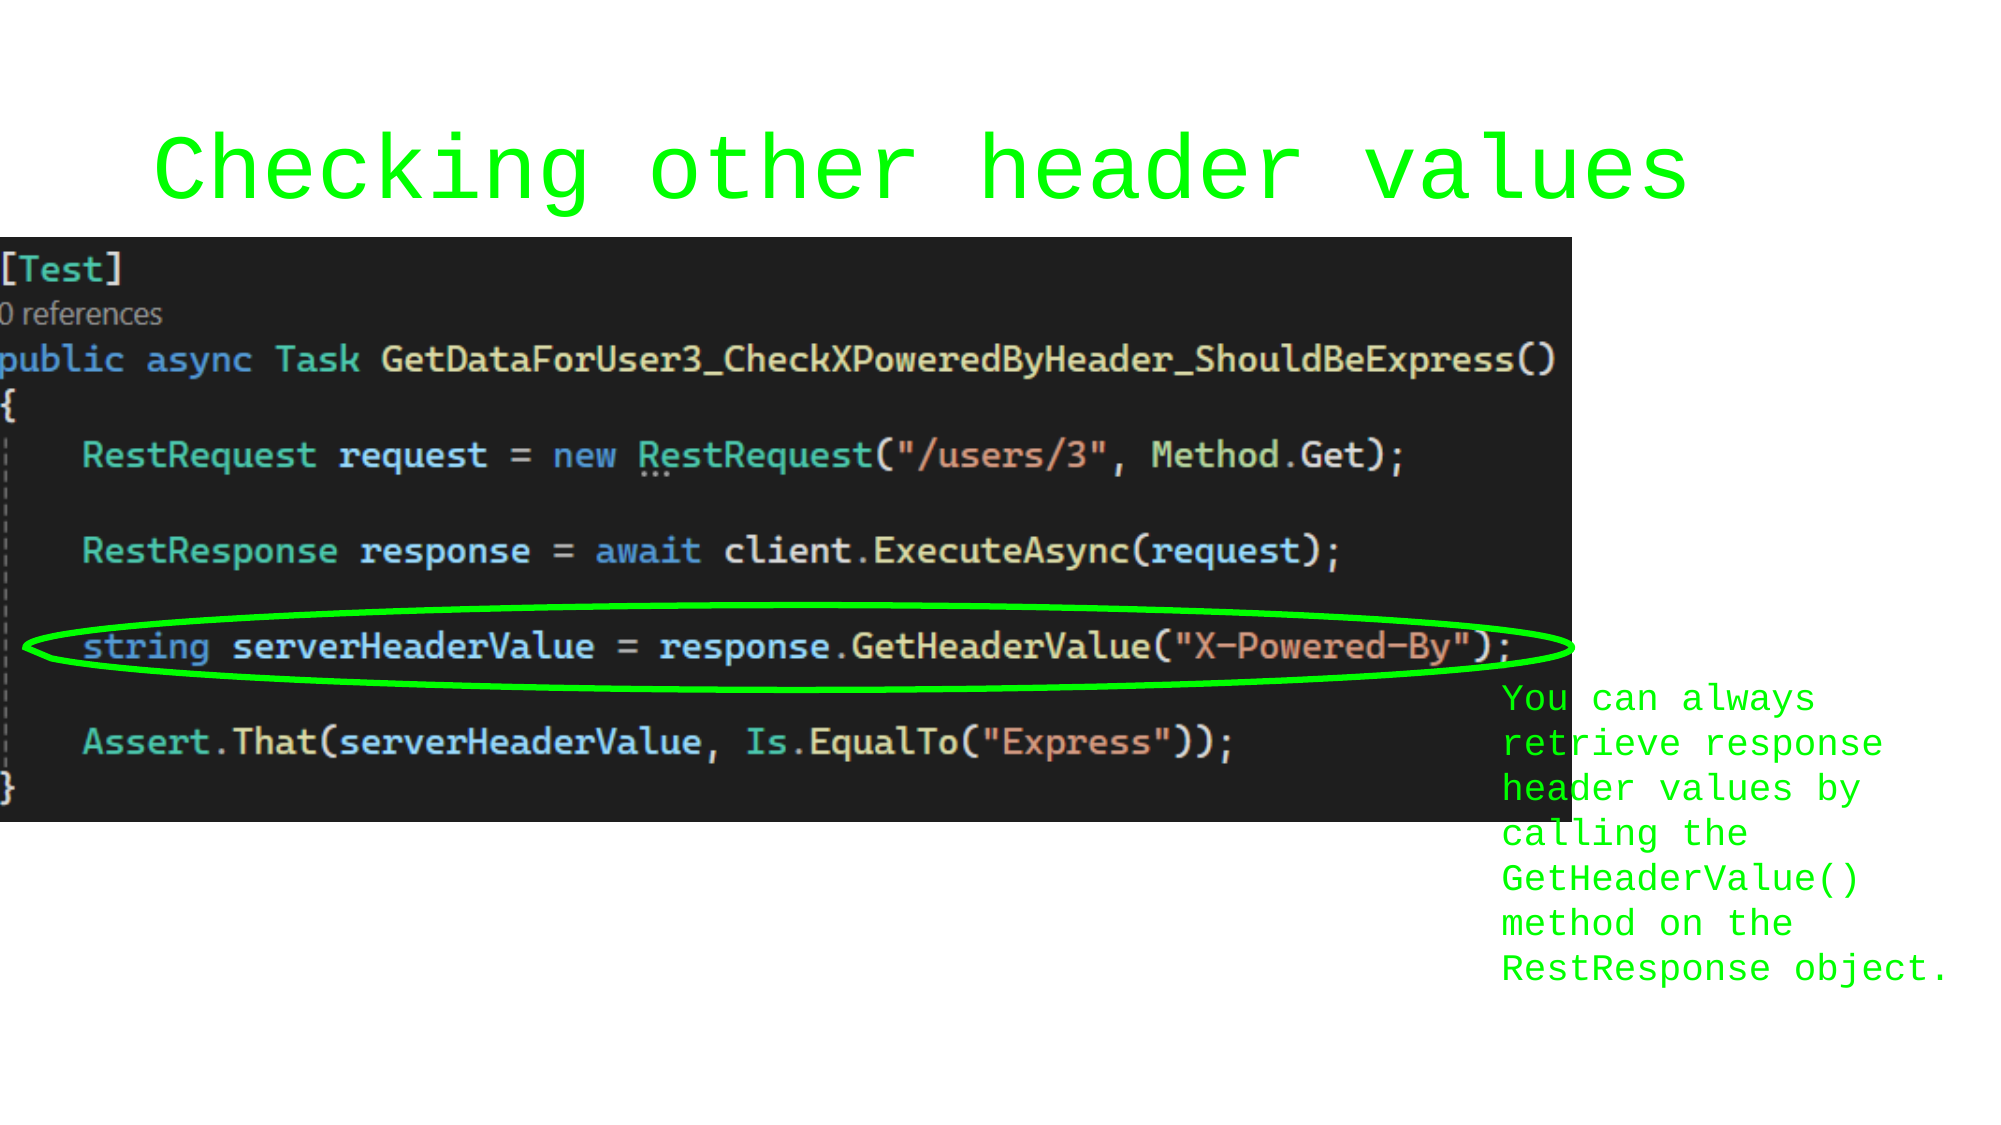

# Checking other header values
You can always retrieve response header values by calling the GetHeaderValue() method on the RestResponse object.